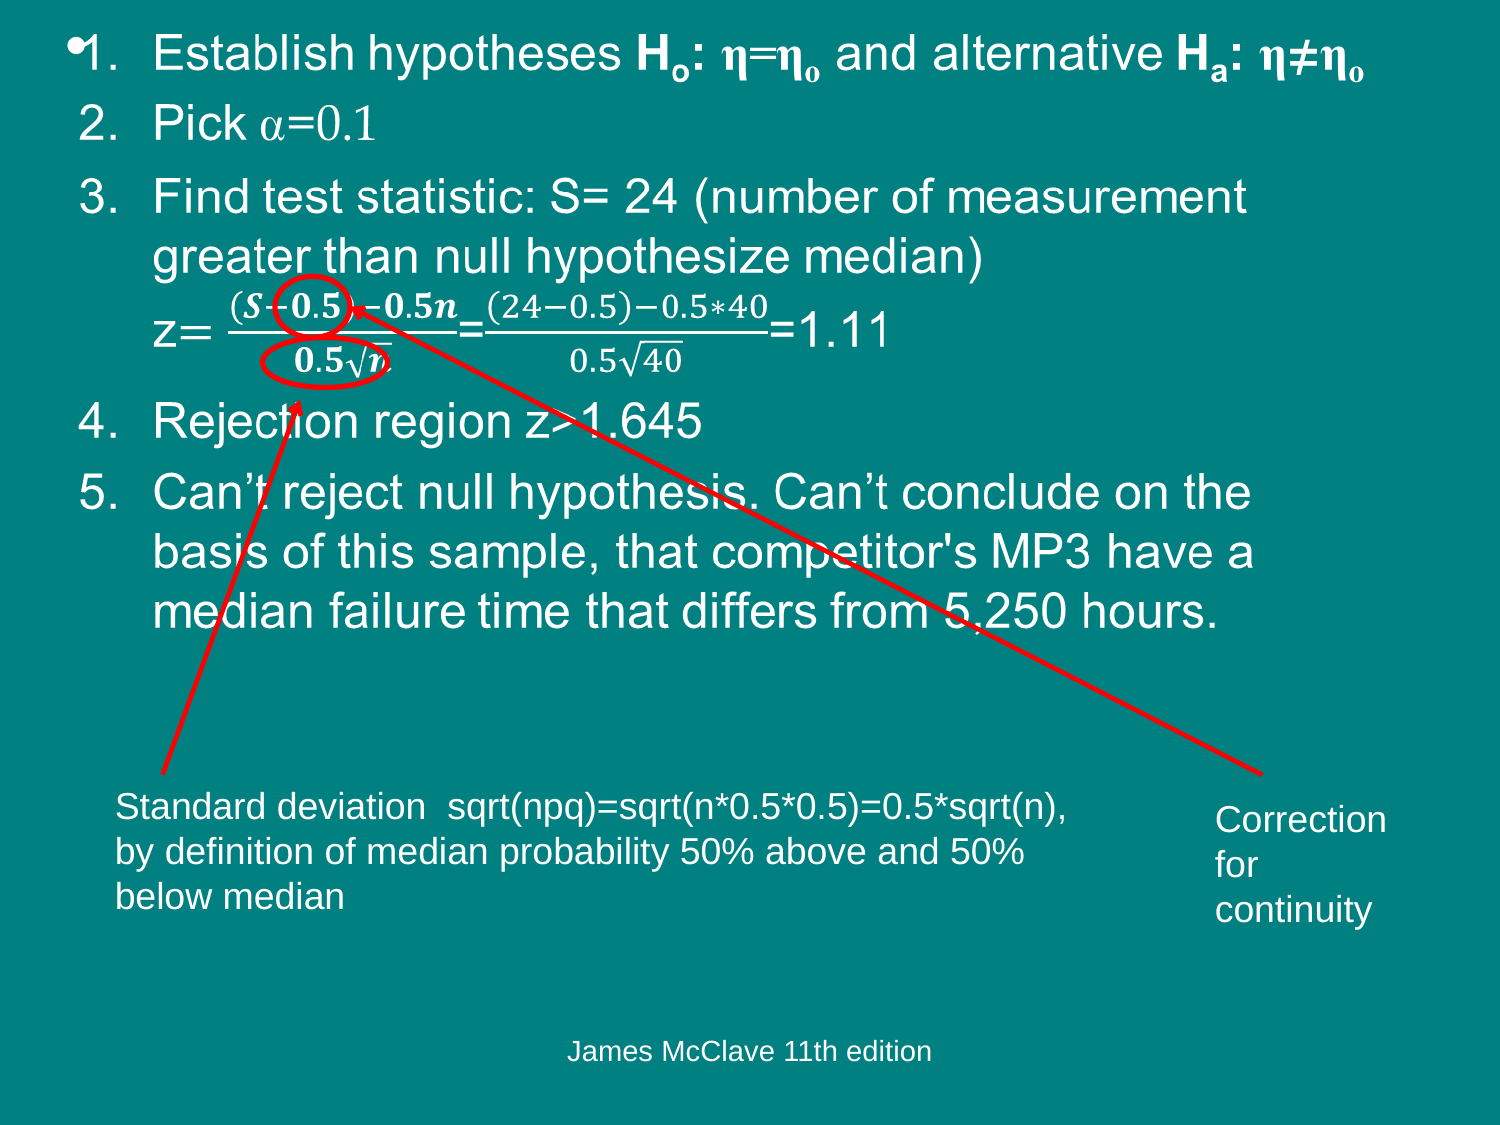

#
Correction for continuity
Standard deviation sqrt(npq)=sqrt(n*0.5*0.5)=0.5*sqrt(n), by definition of median probability 50% above and 50% below median
James McClave 11th edition